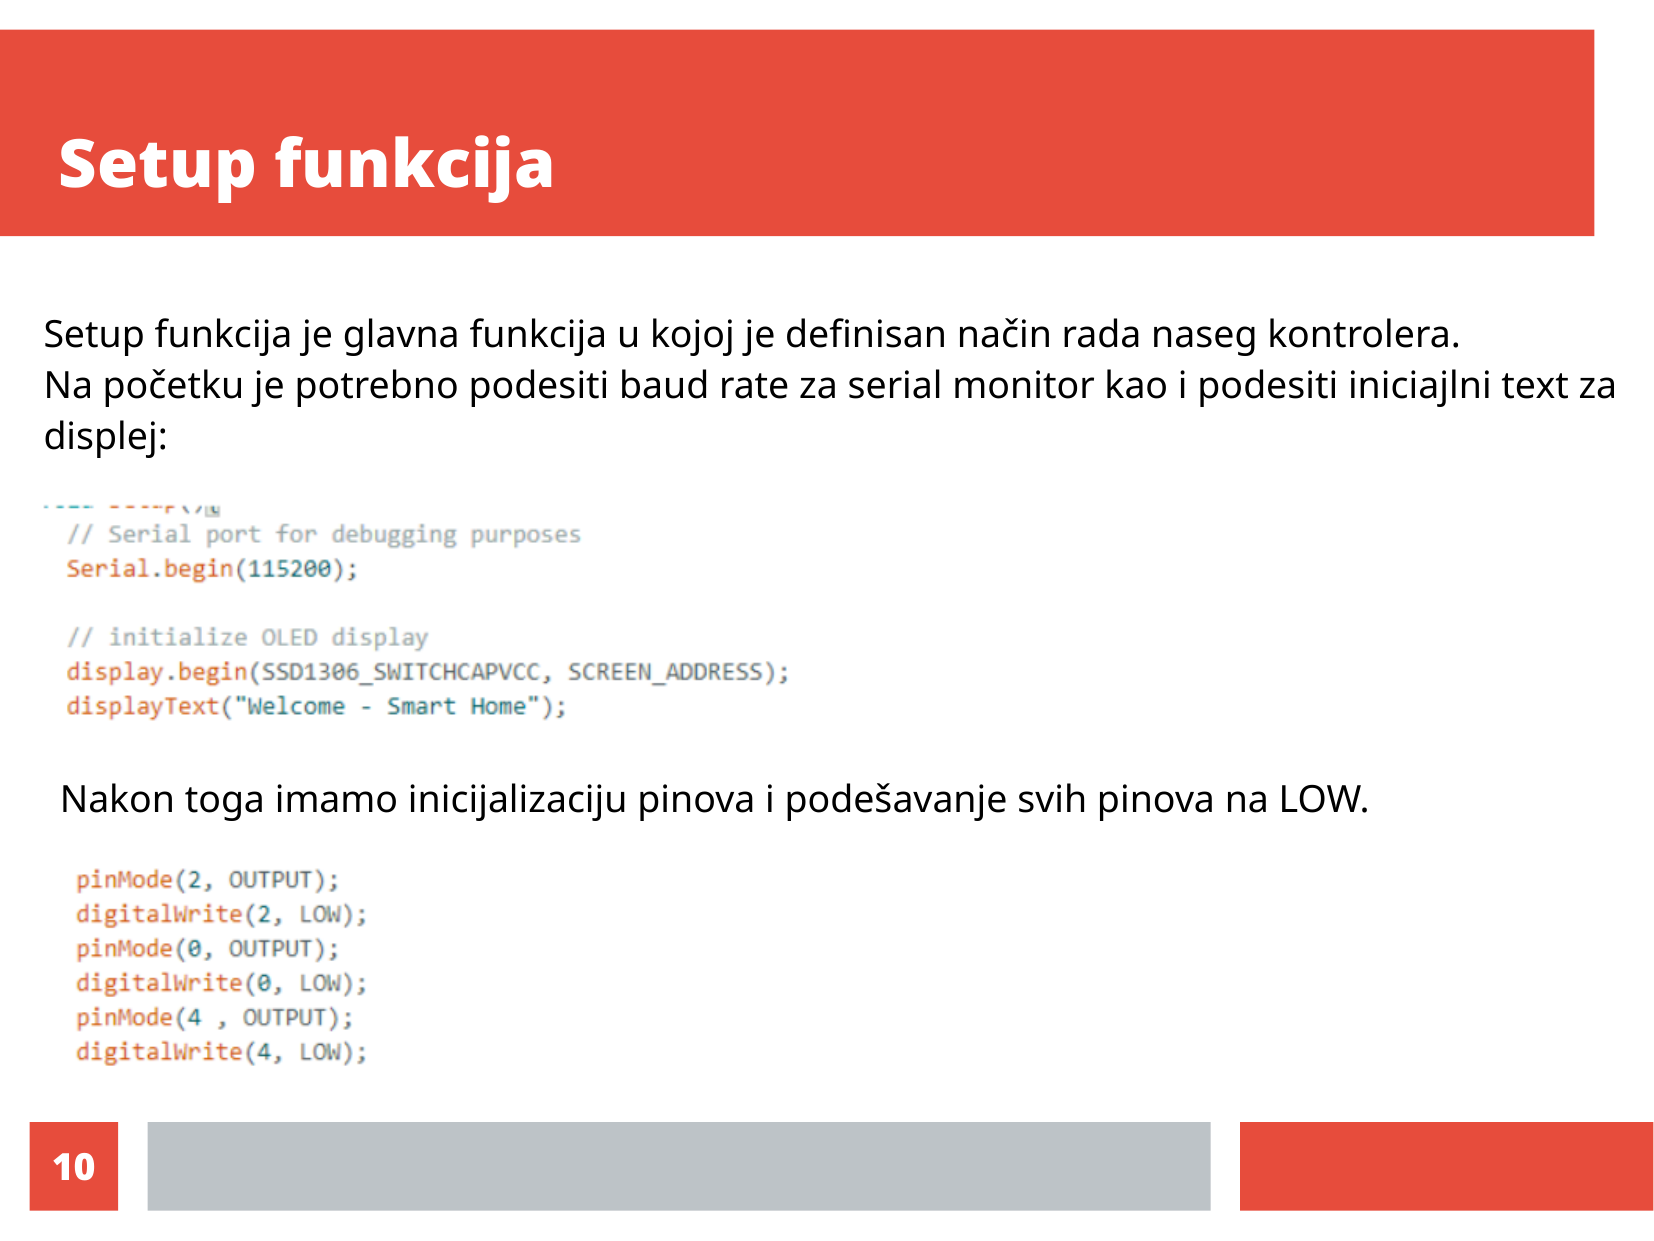

# Setup funkcija
Setup funkcija je glavna funkcija u kojoj je definisan način rada naseg kontrolera.
Na početku je potrebno podesiti baud rate za serial monitor kao i podesiti iniciajlni text za displej:
Nakon toga imamo inicijalizaciju pinova i podešavanje svih pinova na LOW.
10